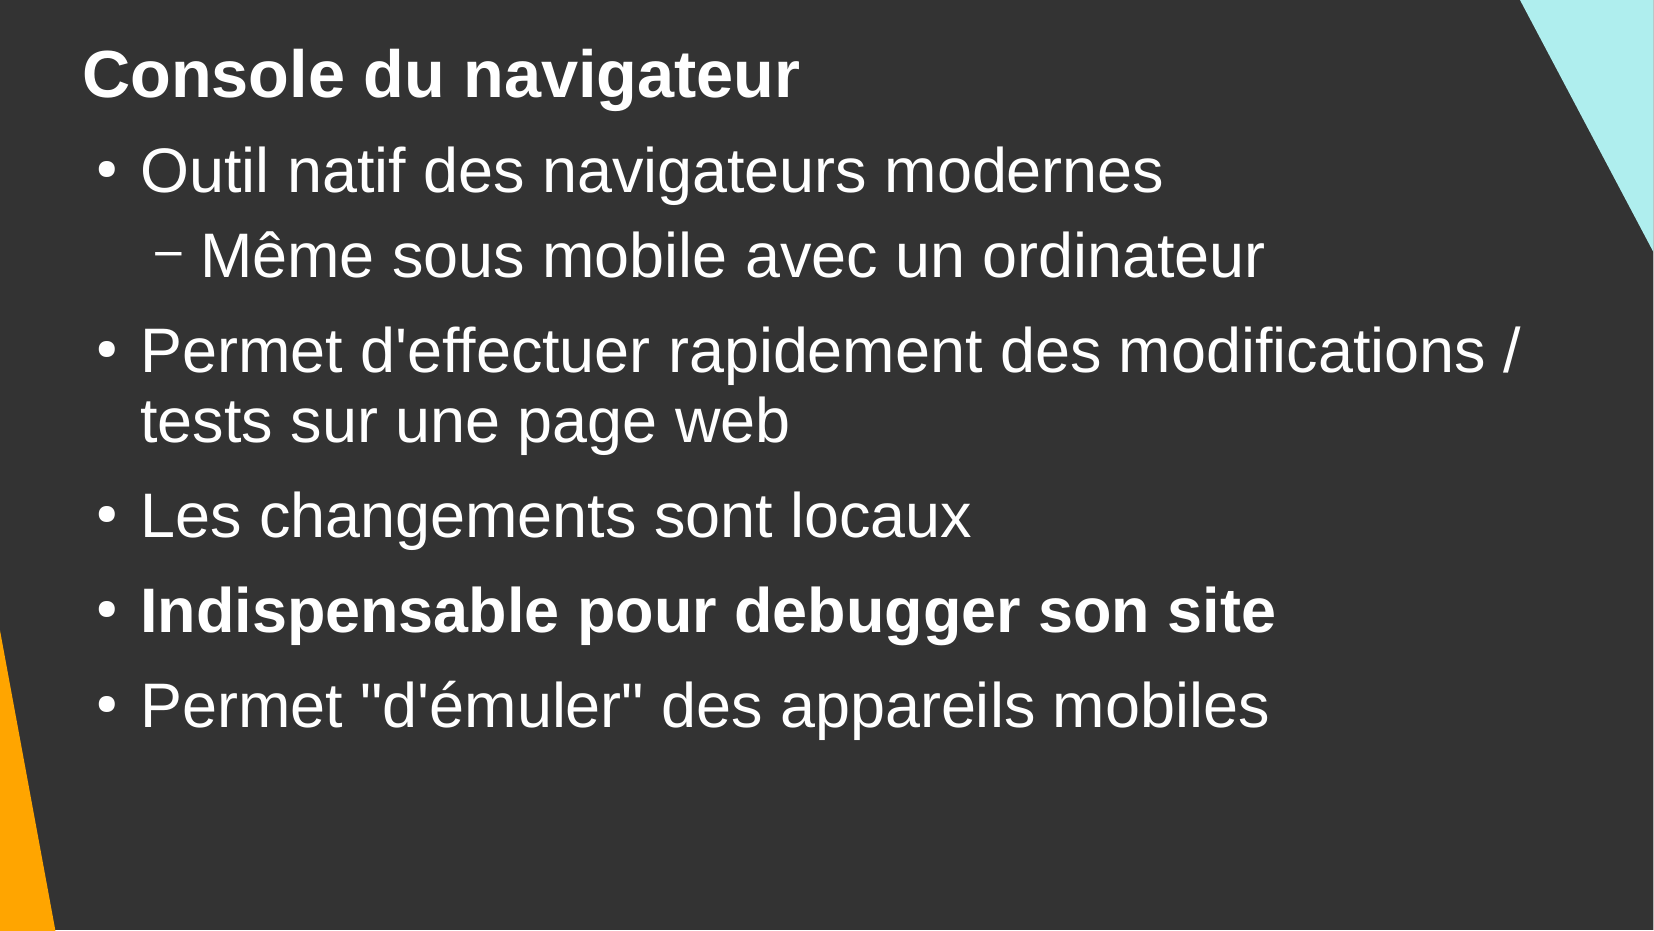

# Console du navigateur
Outil natif des navigateurs modernes
Même sous mobile avec un ordinateur
Permet d'effectuer rapidement des modifications / tests sur une page web
Les changements sont locaux
Indispensable pour debugger son site
Permet "d'émuler" des appareils mobiles